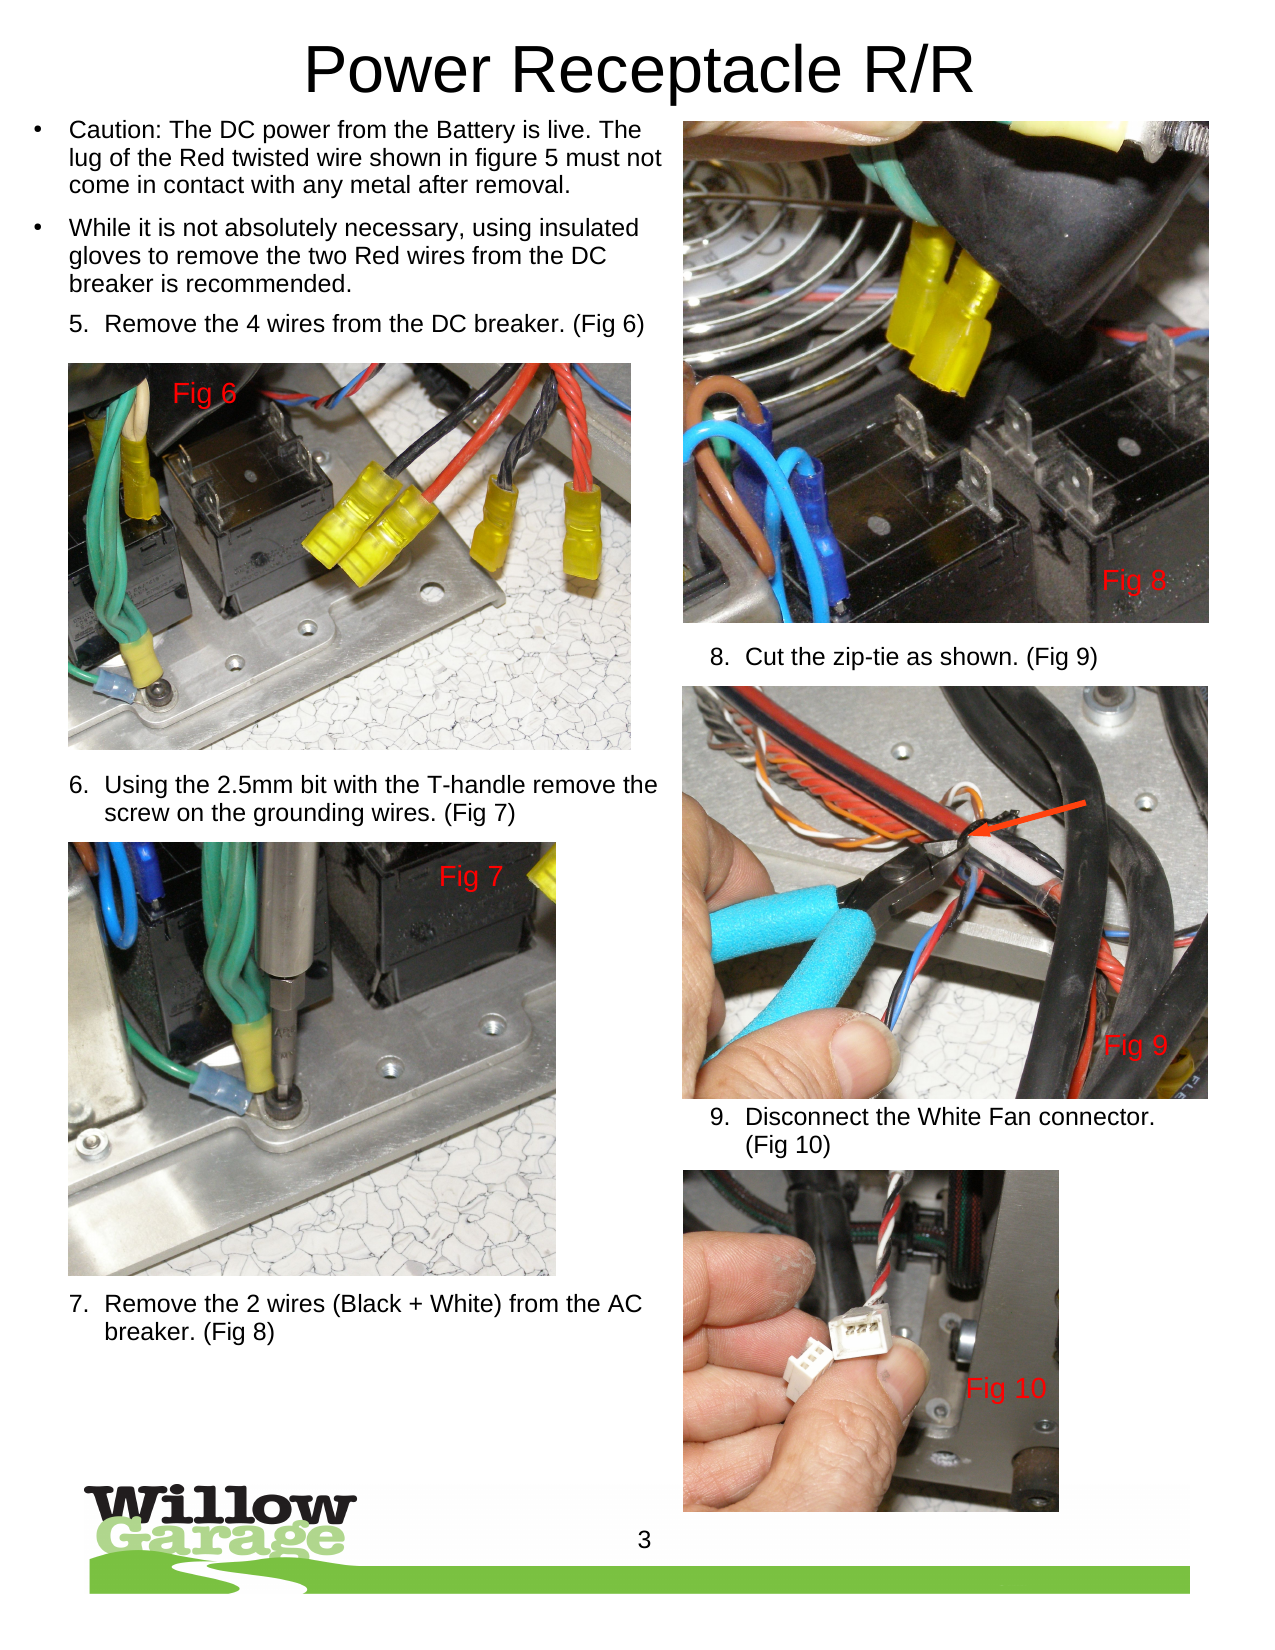

# Power Receptacle R/R
Caution: The DC power from the Battery is live. The lug of the Red twisted wire shown in figure 5 must not come in contact with any metal after removal.
While it is not absolutely necessary, using insulated gloves to remove the two Red wires from the DC breaker is recommended.
Remove the 4 wires from the DC breaker. (Fig 6)
Using the 2.5mm bit with the T-handle remove the screw on the grounding wires. (Fig 7)
Remove the 2 wires (Black + White) from the AC breaker. (Fig 8)
Fig 6
Fig 8
Cut the zip-tie as shown. (Fig 9)
Disconnect the White Fan connector. (Fig 10)
Fig 7
Fig 9
Fig 10
3